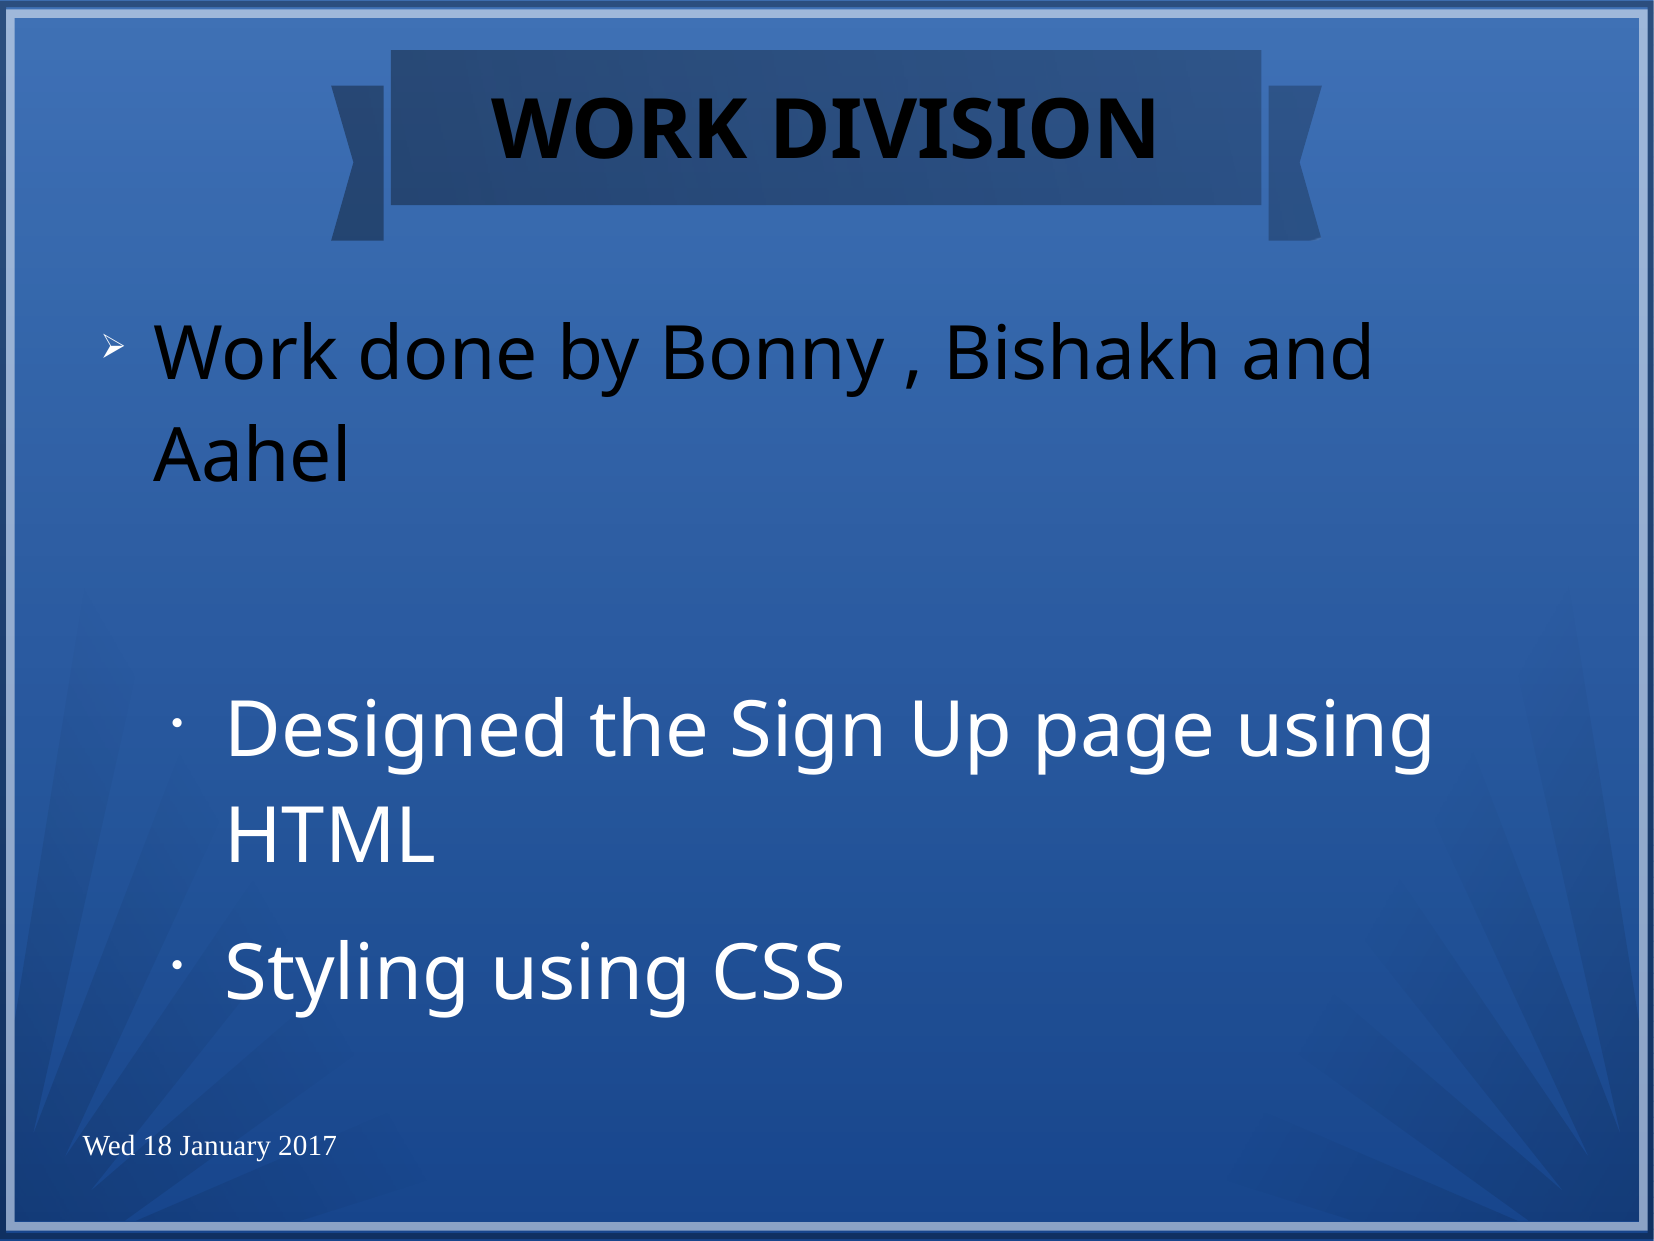

# WORK DIVISION
Work done by Bonny , Bishakh and Aahel
Designed the Sign Up page using HTML
Styling using CSS
Wed 18 January 2017